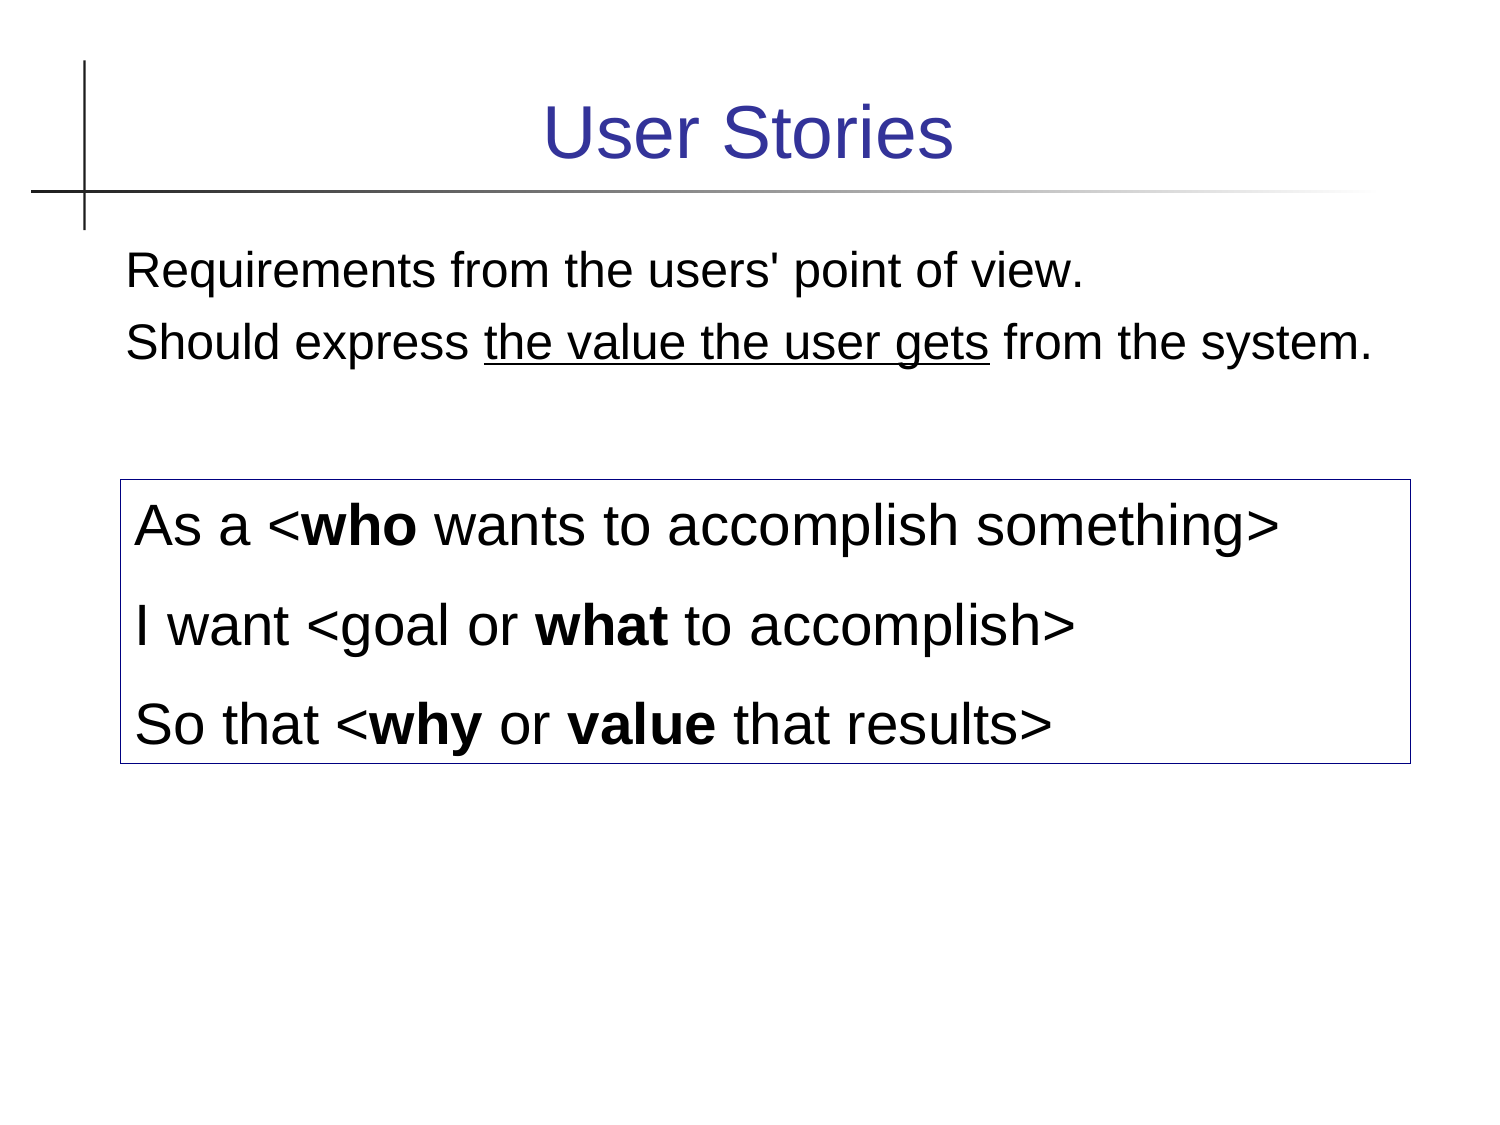

# User Stories
Requirements from the users' point of view.
Should express the value the user gets from the system.
As a <who wants to accomplish something>
I want <goal or what to accomplish>
So that <why or value that results>